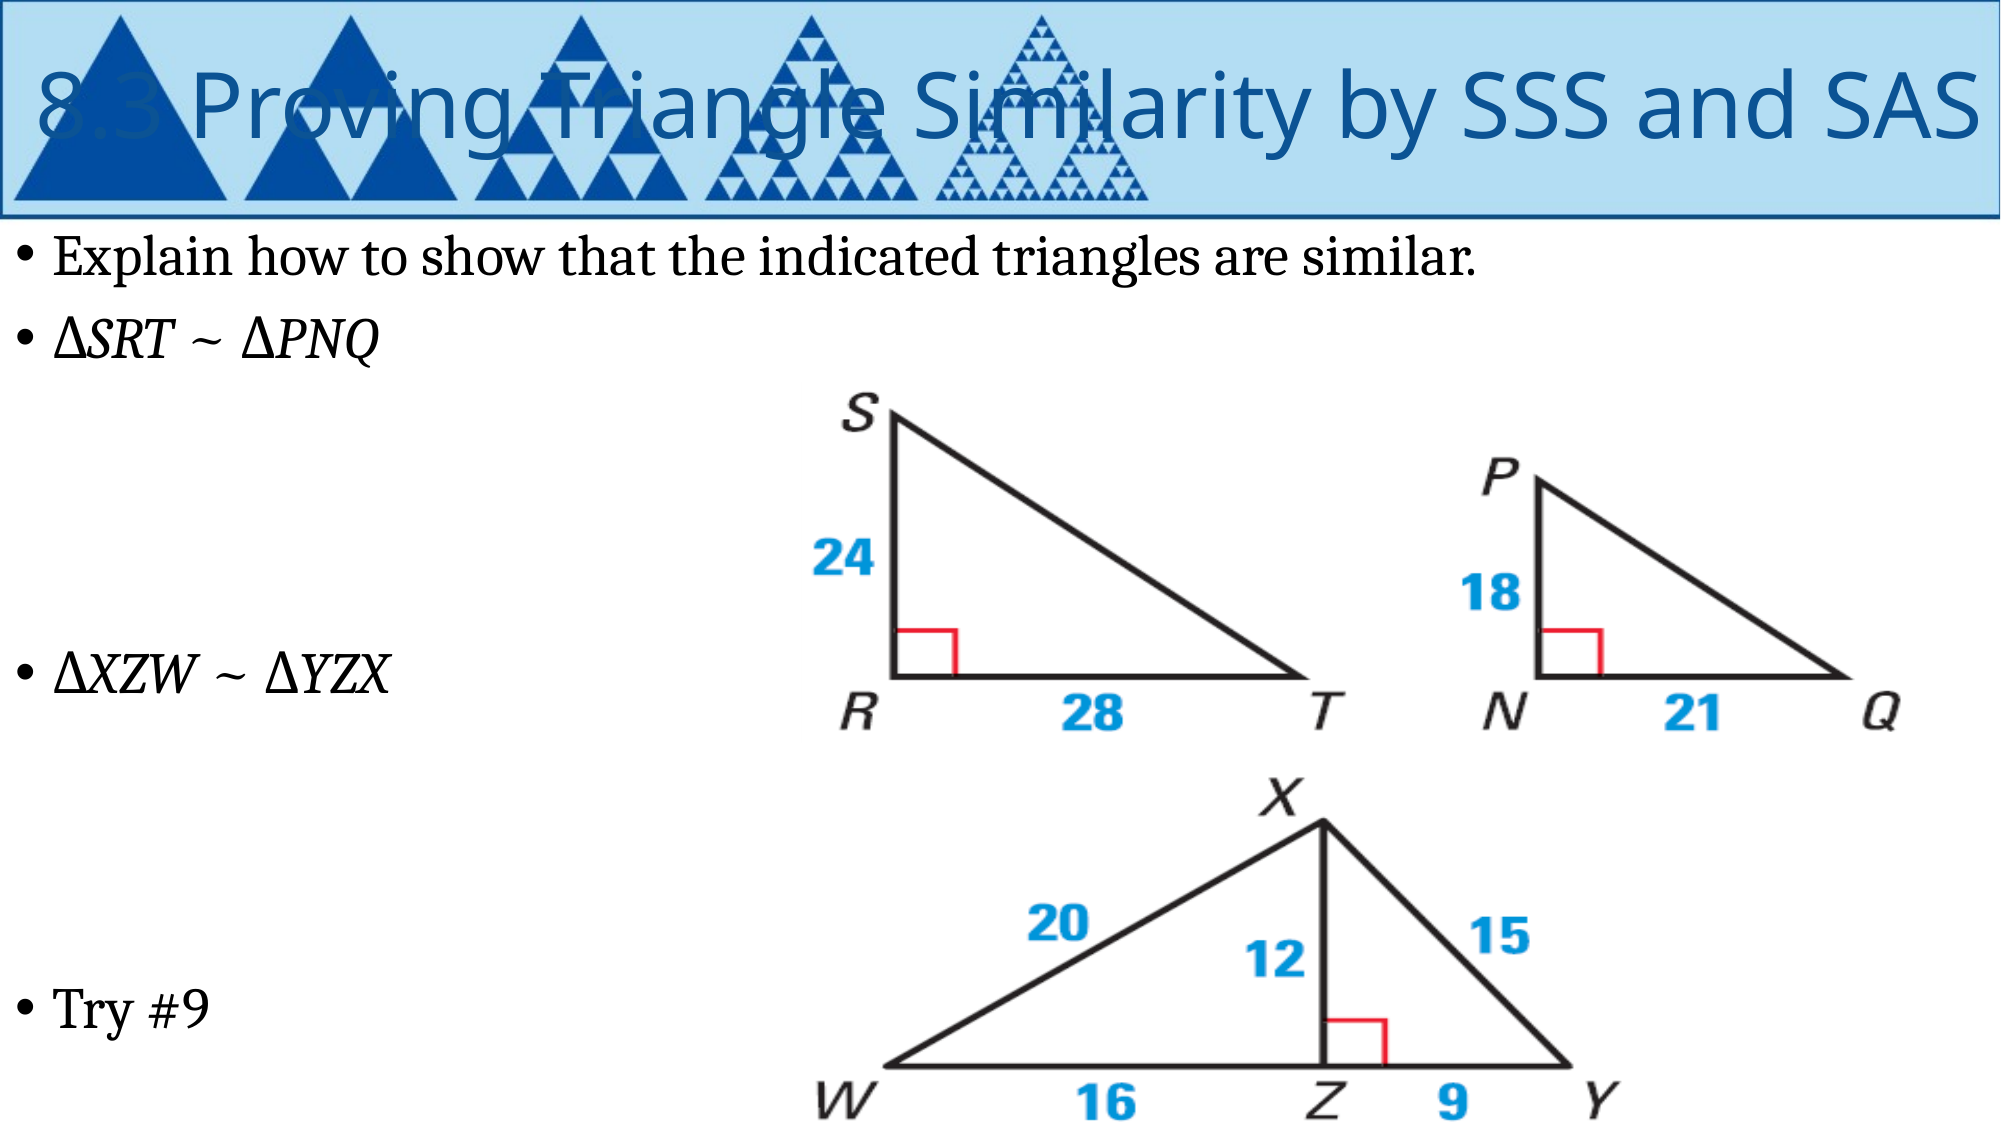

# 8.3 Proving Triangle Similarity by SSS and SAS
Explain how to show that the indicated triangles are similar.
ΔSRT ~ ΔPNQ
ΔXZW ~ ΔYZX
Try #9